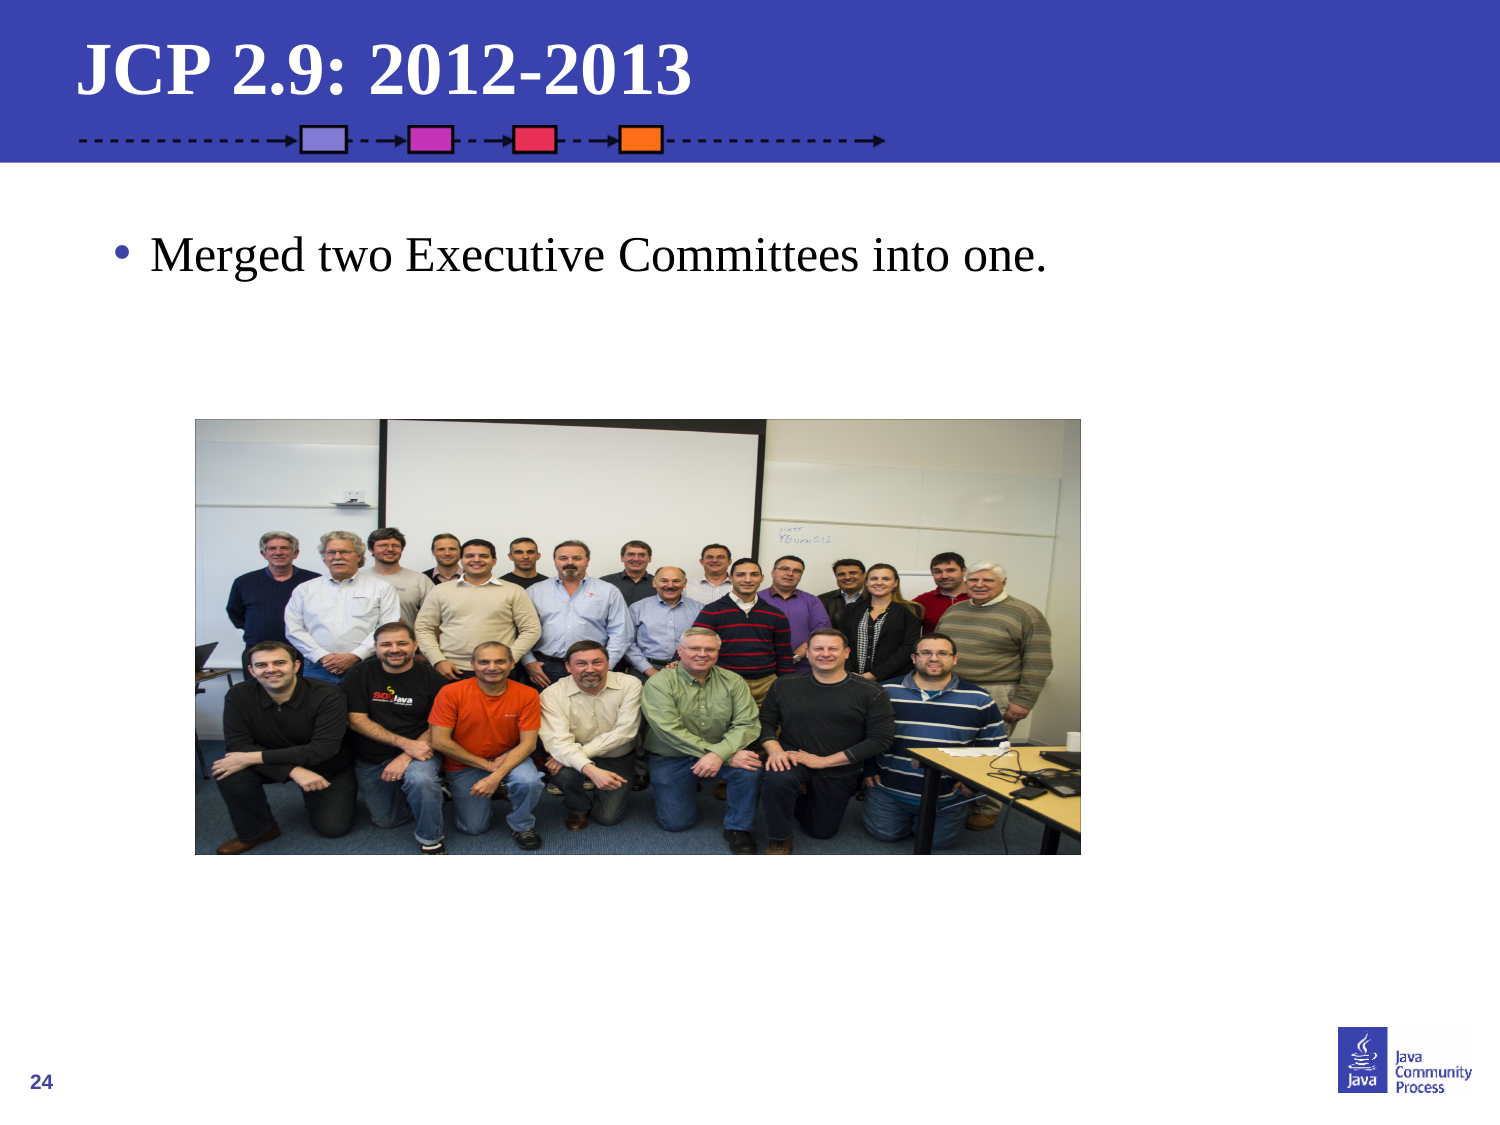

# JCP 2.9: 2012-2013
Merged two Executive Committees into one.